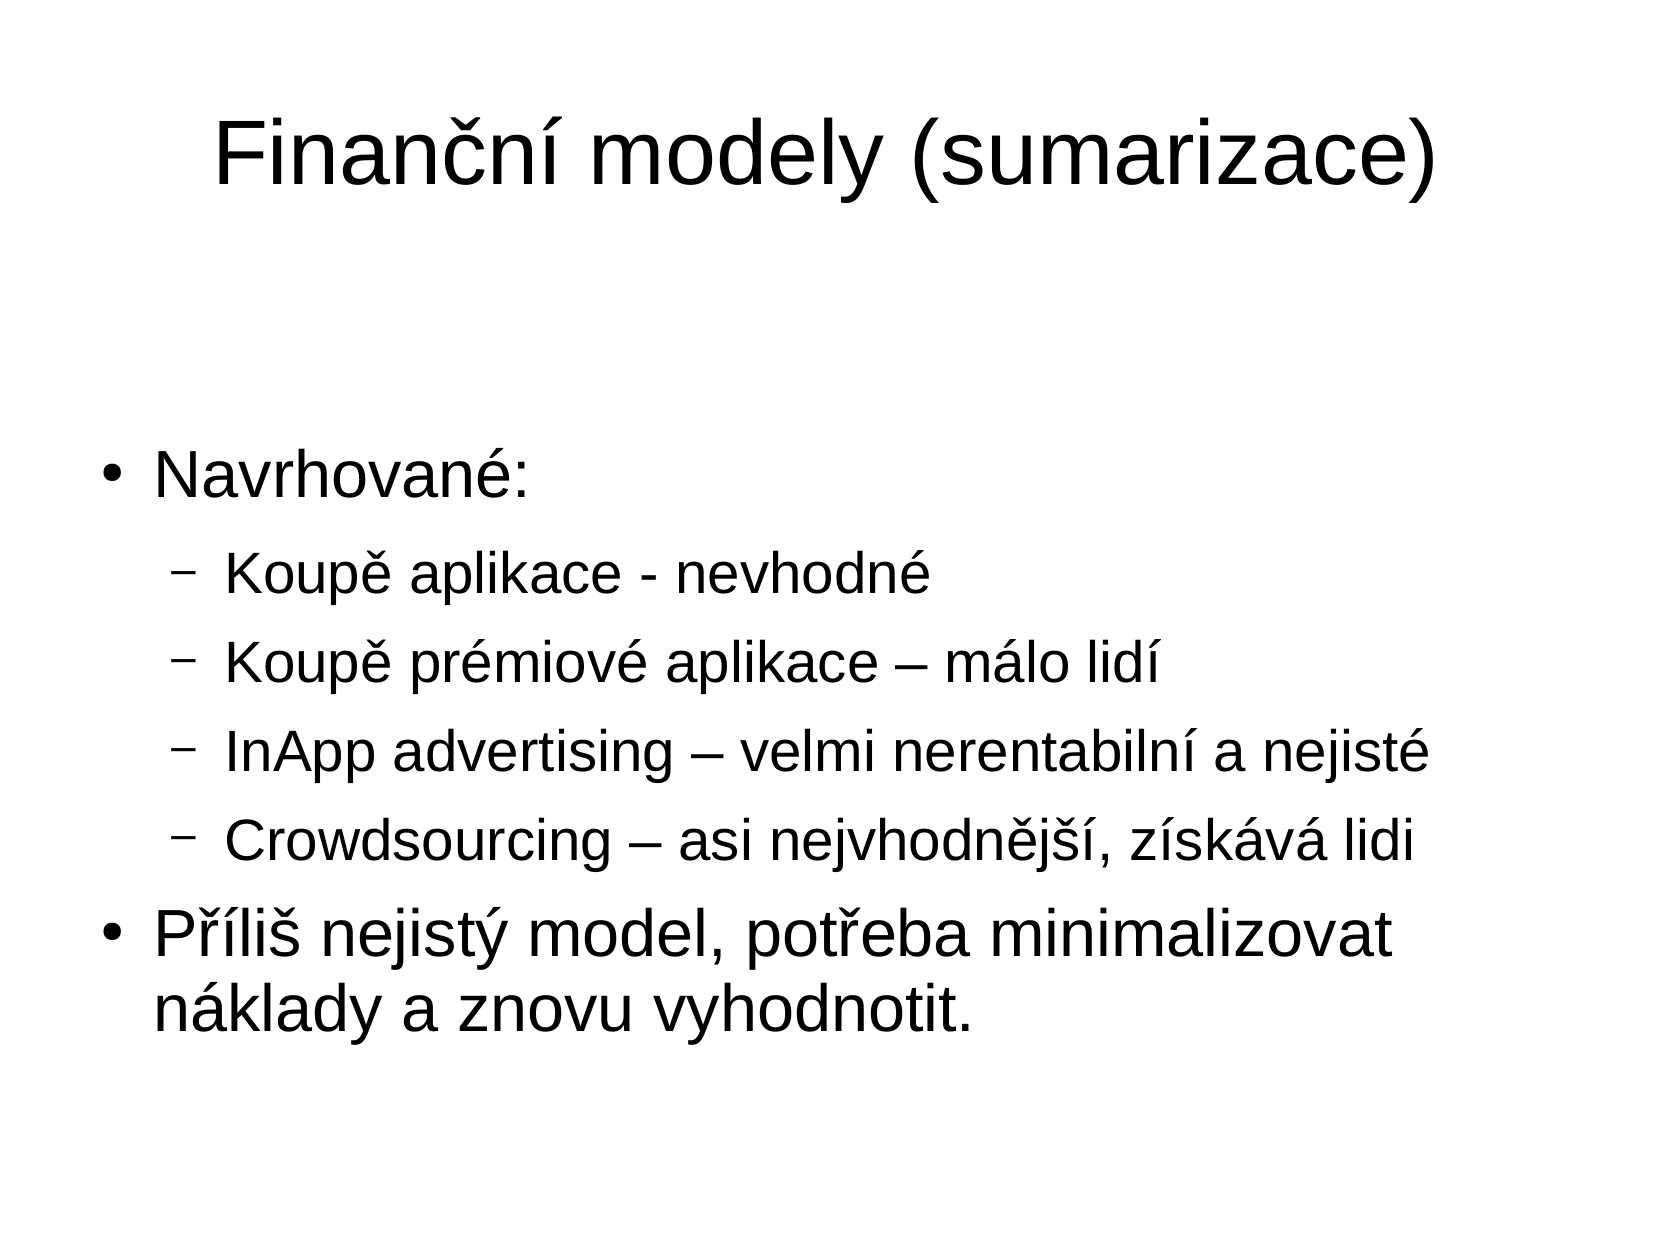

# Finanční modely (sumarizace)
Navrhované:
Koupě aplikace - nevhodné
Koupě prémiové aplikace – málo lidí
InApp advertising – velmi nerentabilní a nejisté
Crowdsourcing – asi nejvhodnější, získává lidi
Příliš nejistý model, potřeba minimalizovat náklady a znovu vyhodnotit.